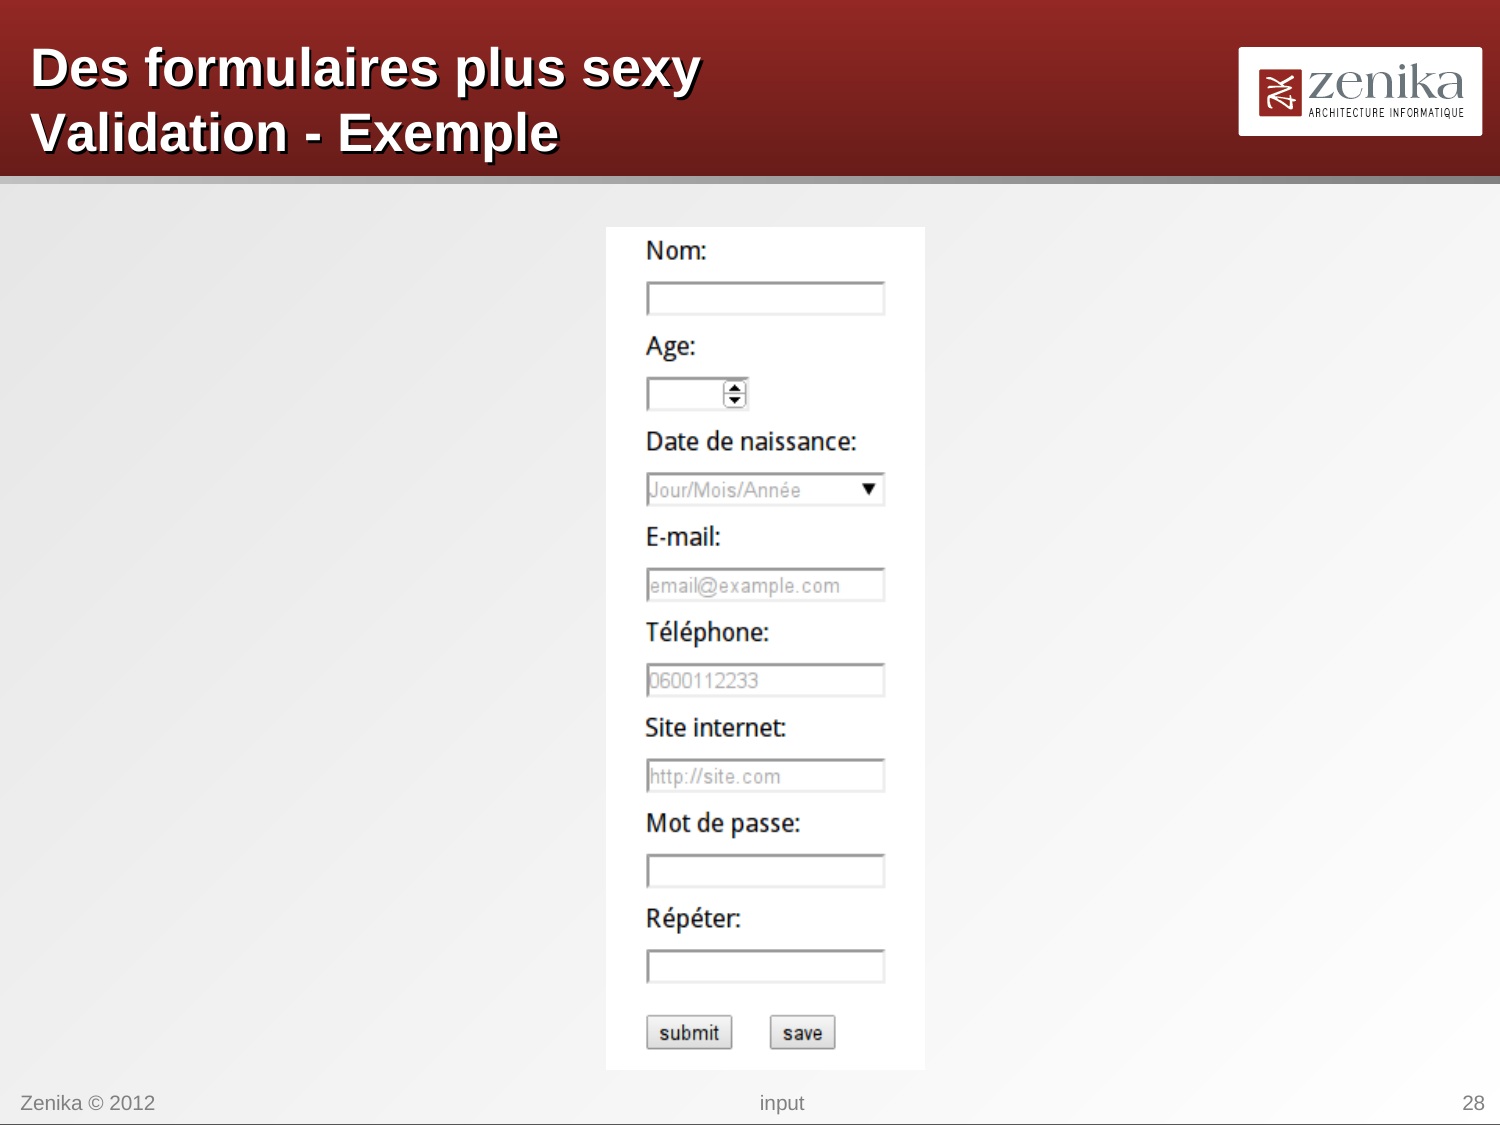

# Des formulaires plus sexy Validation - Exemple